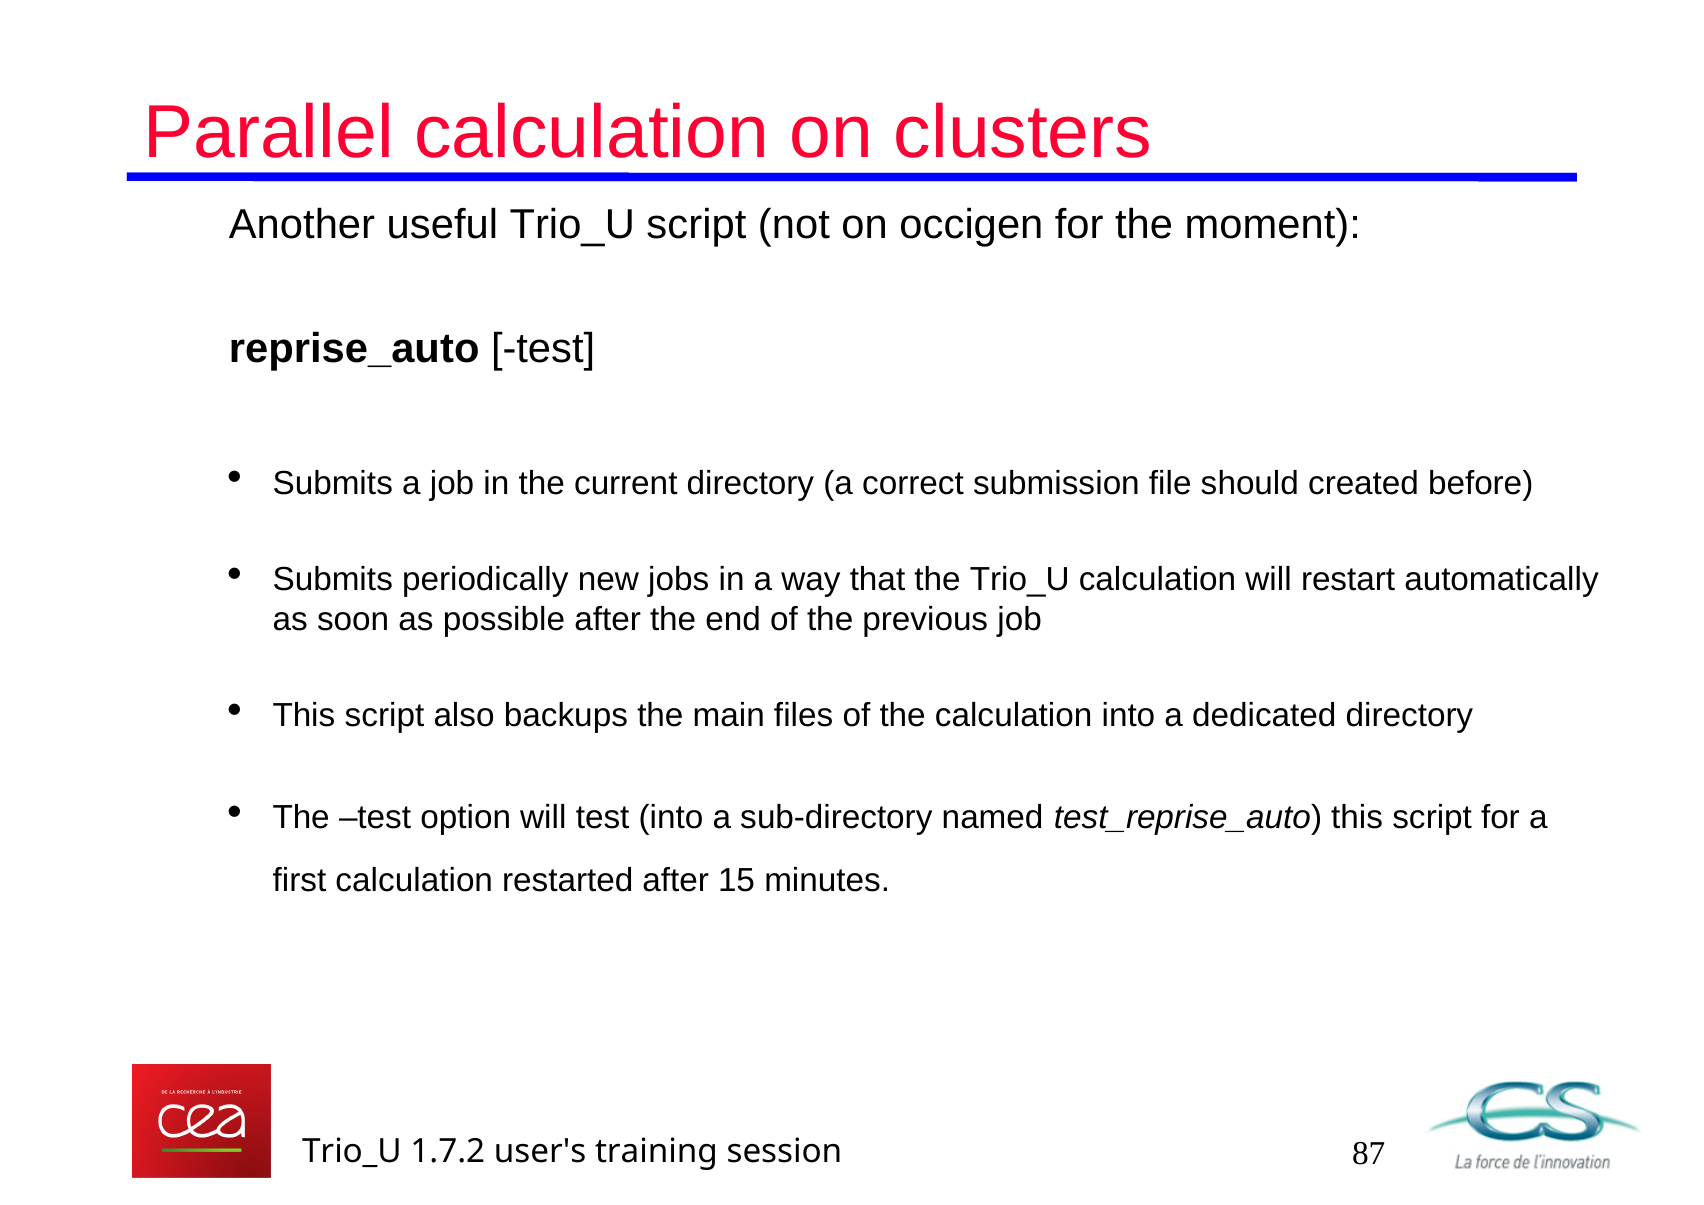

# Parallel calculation on clusters
Another useful Trio_U script (not on occigen for the moment):
reprise_auto [-test]
Submits a job in the current directory (a correct submission file should created before)
Submits periodically new jobs in a way that the Trio_U calculation will restart automatically as soon as possible after the end of the previous job
This script also backups the main files of the calculation into a dedicated directory
The –test option will test (into a sub-directory named test_reprise_auto) this script for a first calculation restarted after 15 minutes.
Trio_U 1.7.2 user's training session
87